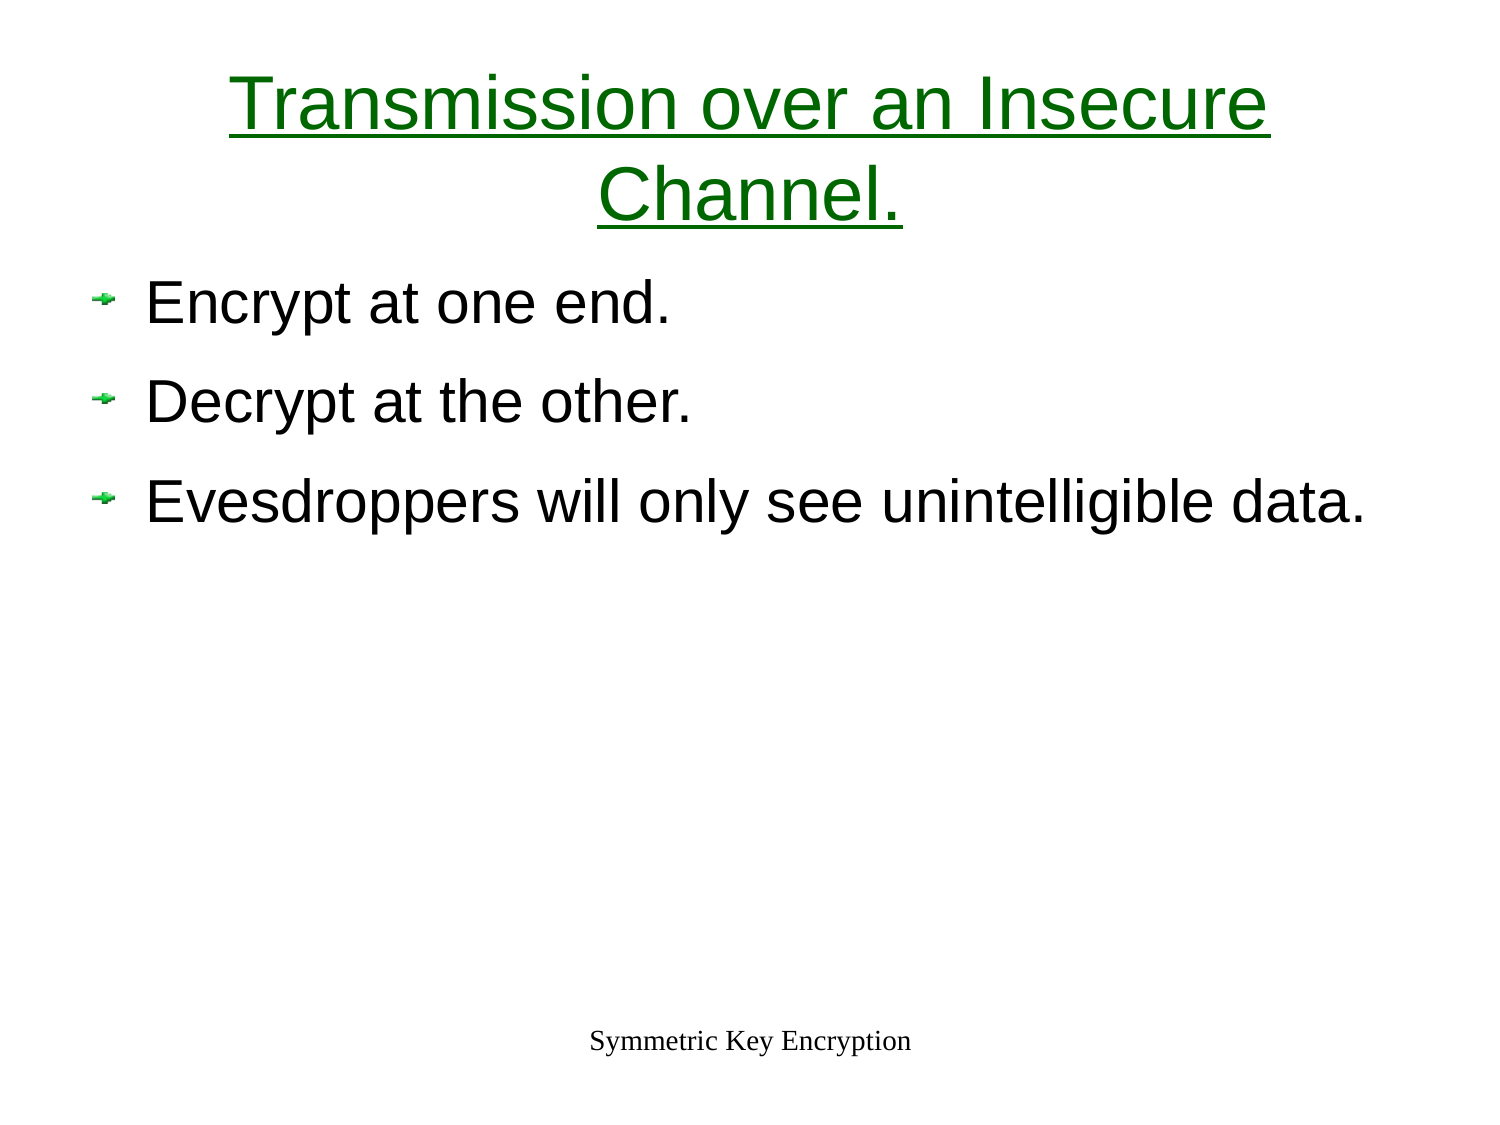

# Transmission over an Insecure Channel.
Encrypt at one end.
Decrypt at the other.
Evesdroppers will only see unintelligible data.
Symmetric Key Encryption